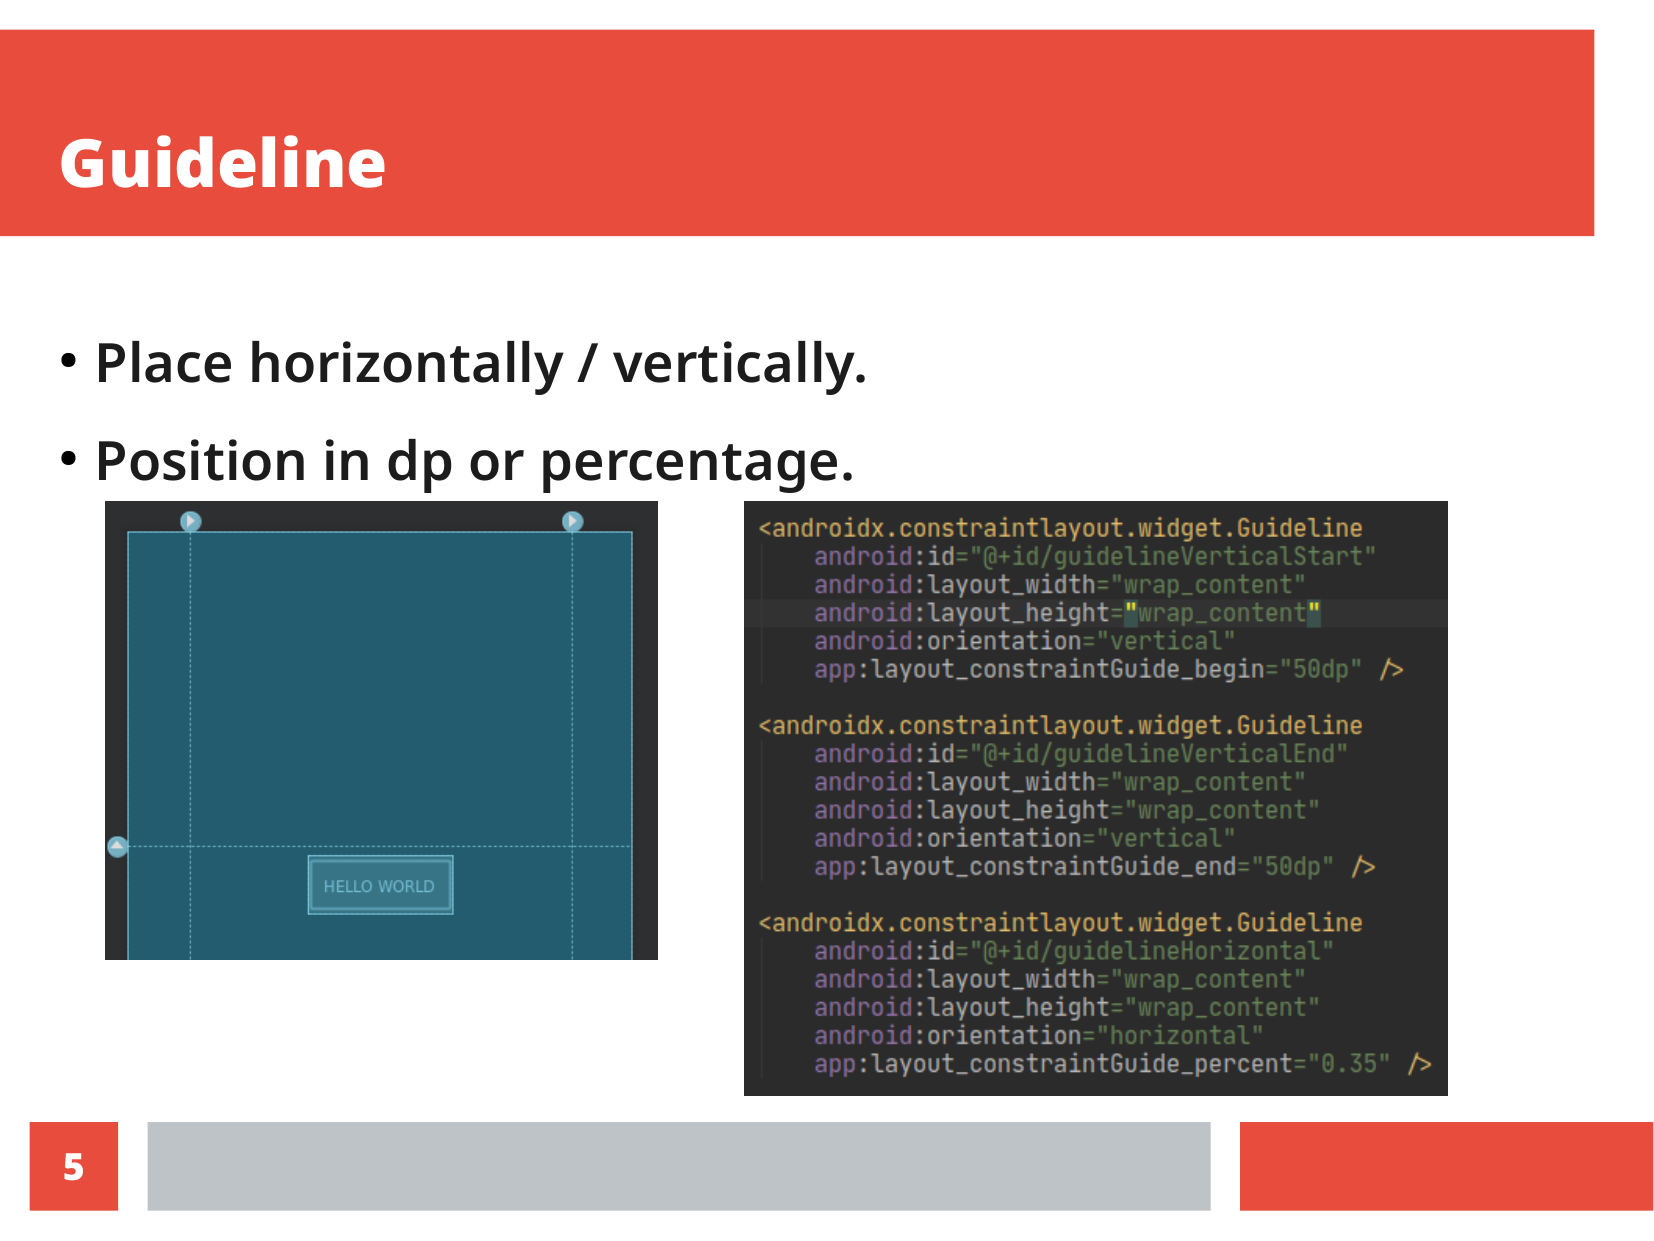

# Guideline
Place horizontally / vertically.
Position in dp or percentage.
5